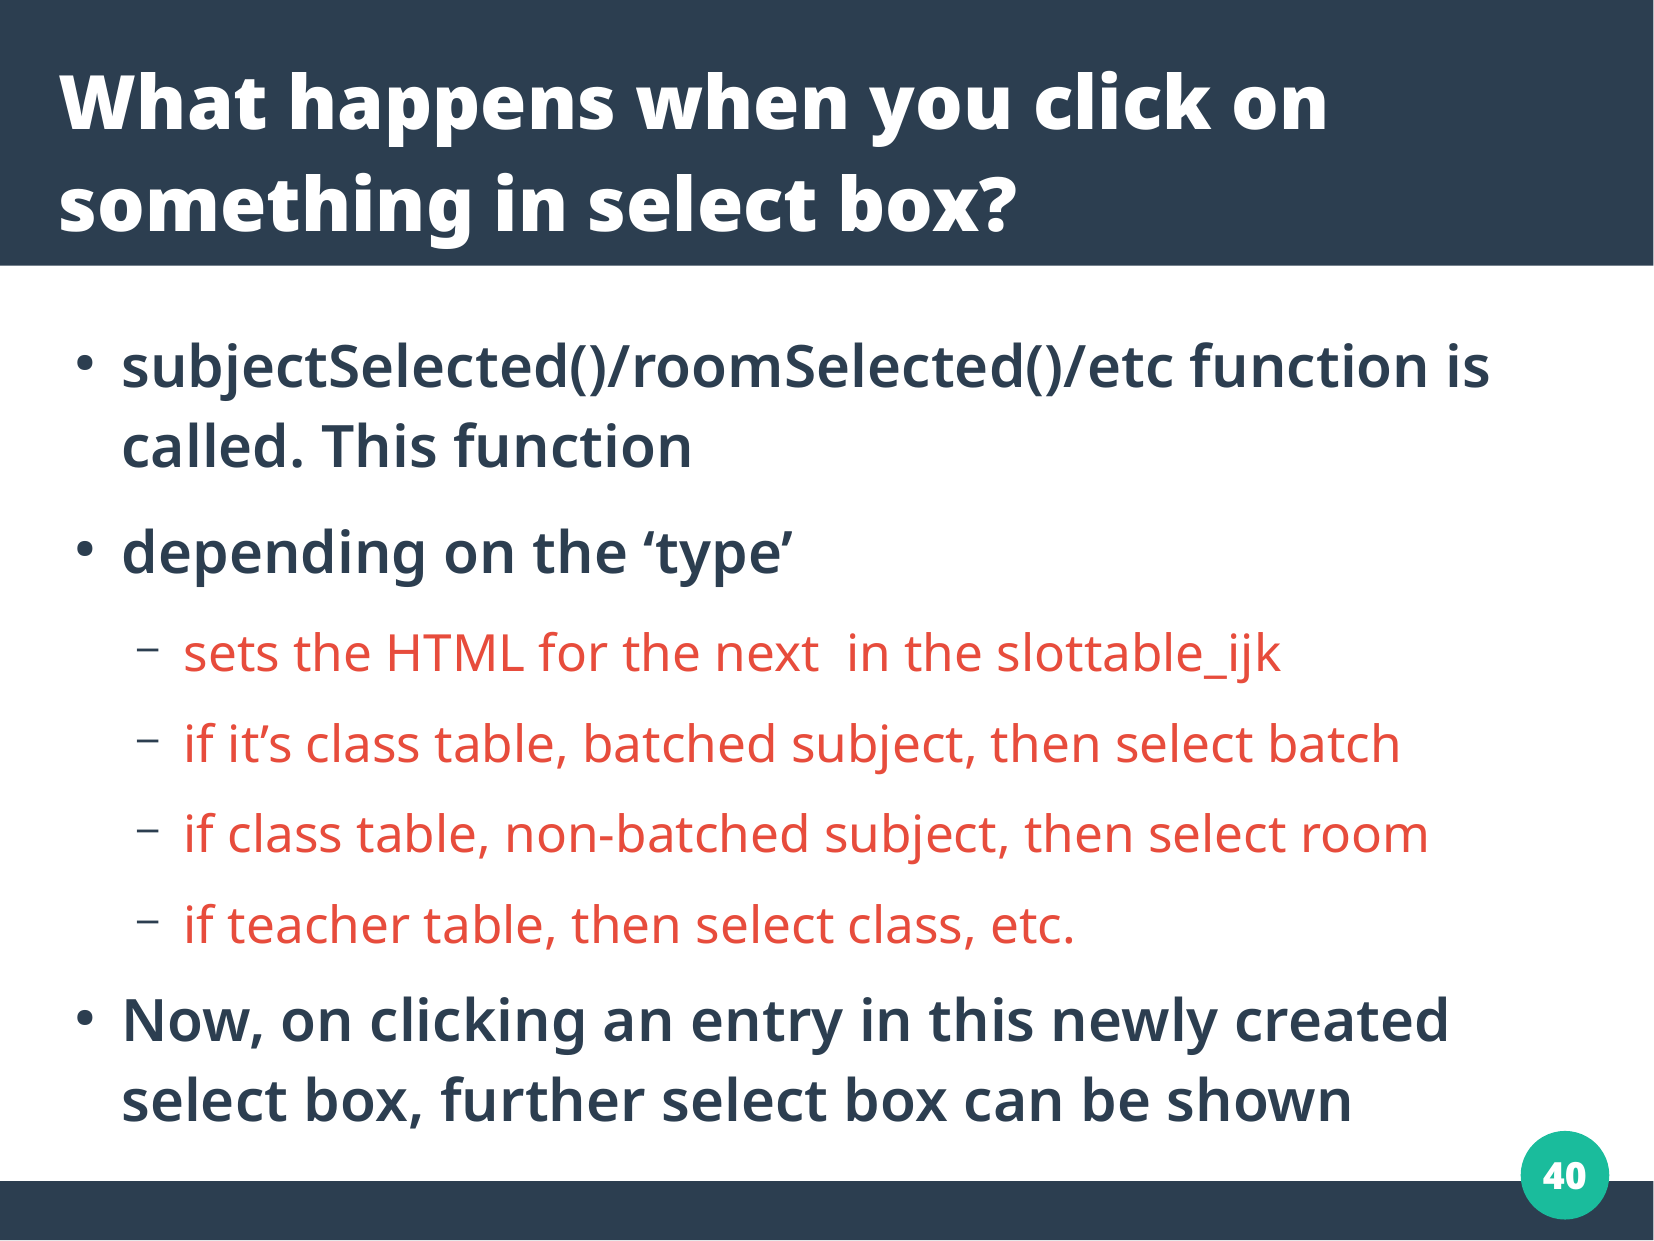

# What happens when you click on something in select box?
subjectSelected()/roomSelected()/etc function is called. This function
depending on the ‘type’
sets the HTML for the next in the slottable_ijk
if it’s class table, batched subject, then select batch
if class table, non-batched subject, then select room
if teacher table, then select class, etc.
Now, on clicking an entry in this newly created select box, further select box can be shown
40